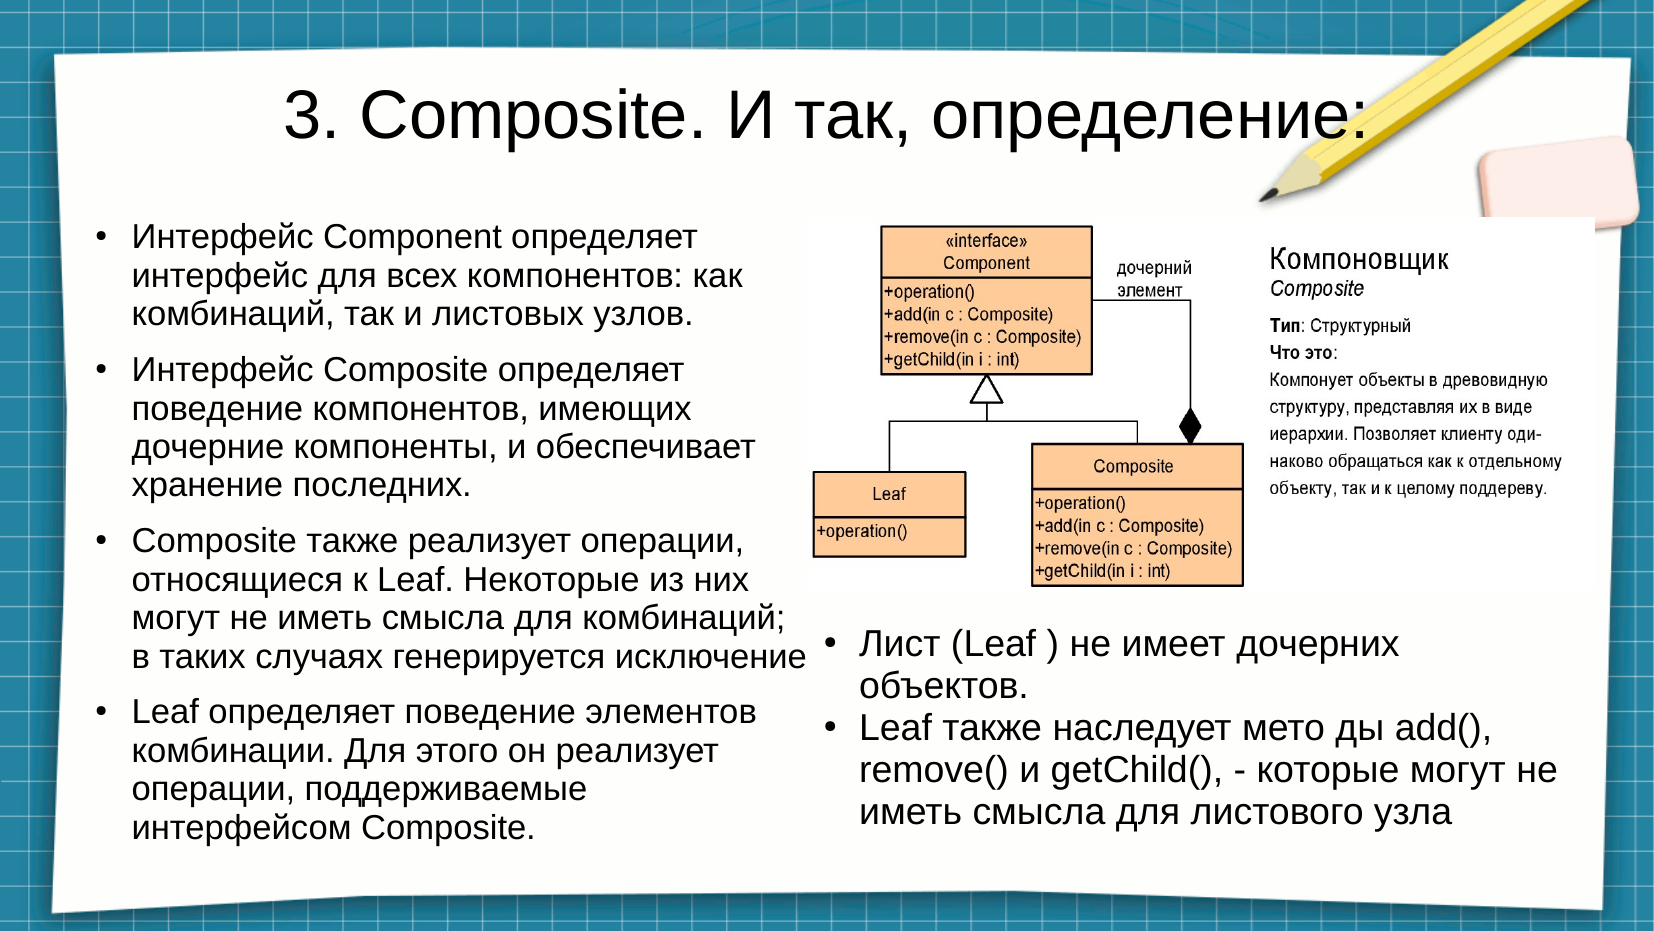

# 3. Composite. И так, определение:
Интерфейс Component определяет интерфейс для всех компонентов: как комбинаций, так и листовых узлов.
Интерфейс Composite определяет поведение компонентов, имеющих дочерние компоненты, и обеспечивает хранение последних.
Composite также реализует операции, относящиеся к Leaf. Некоторые из них могут не иметь смысла для комбинаций; в таких случаях генерируется исключение
Leaf определяет поведение элементов комбинации. Для этого он реализует операции, поддерживаемые интерфейсом Composite.
Лист (Leaf ) не имеет дочерних объектов.
Leaf также наследует мето ды add(), remove() и getChild(), - которые могут не иметь смысла для листового узла